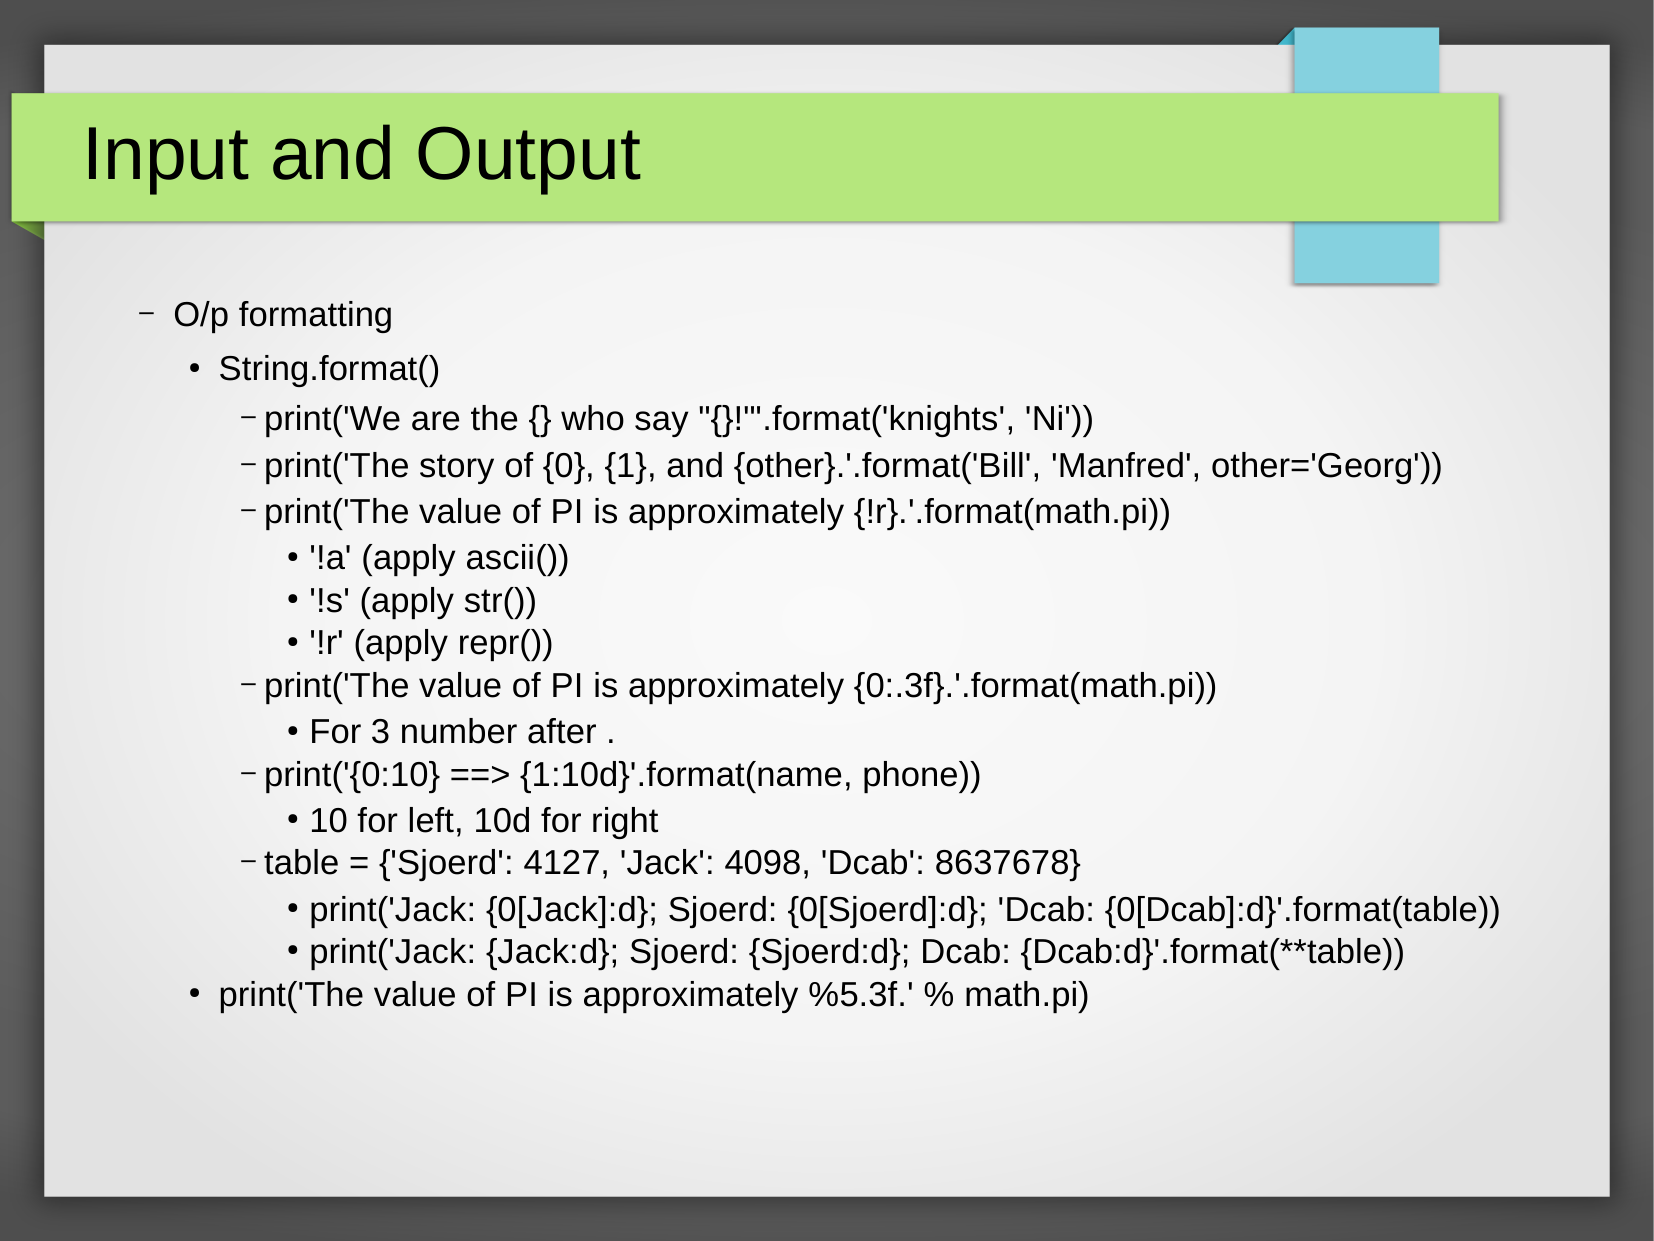

# Input and Output
O/p formatting
String.format()
print('We are the {} who say "{}!"'.format('knights', 'Ni'))
print('The story of {0}, {1}, and {other}.'.format('Bill', 'Manfred', other='Georg'))
print('The value of PI is approximately {!r}.'.format(math.pi))
'!a' (apply ascii())
'!s' (apply str())
'!r' (apply repr())
print('The value of PI is approximately {0:.3f}.'.format(math.pi))
For 3 number after .
print('{0:10} ==> {1:10d}'.format(name, phone))
10 for left, 10d for right
table = {'Sjoerd': 4127, 'Jack': 4098, 'Dcab': 8637678}
print('Jack: {0[Jack]:d}; Sjoerd: {0[Sjoerd]:d}; 'Dcab: {0[Dcab]:d}'.format(table))
print('Jack: {Jack:d}; Sjoerd: {Sjoerd:d}; Dcab: {Dcab:d}'.format(**table))
print('The value of PI is approximately %5.3f.' % math.pi)